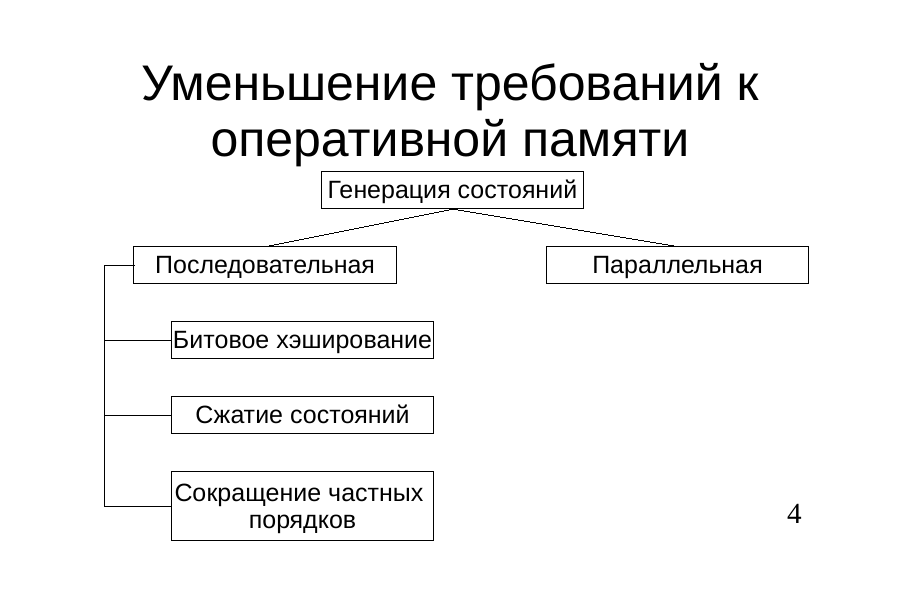

# Уменьшение требований к оперативной памяти
Генерация состояний
Последовательная
Параллельная
Битовое хэширование
Сжатие состояний
Сокращение частных
порядков
4